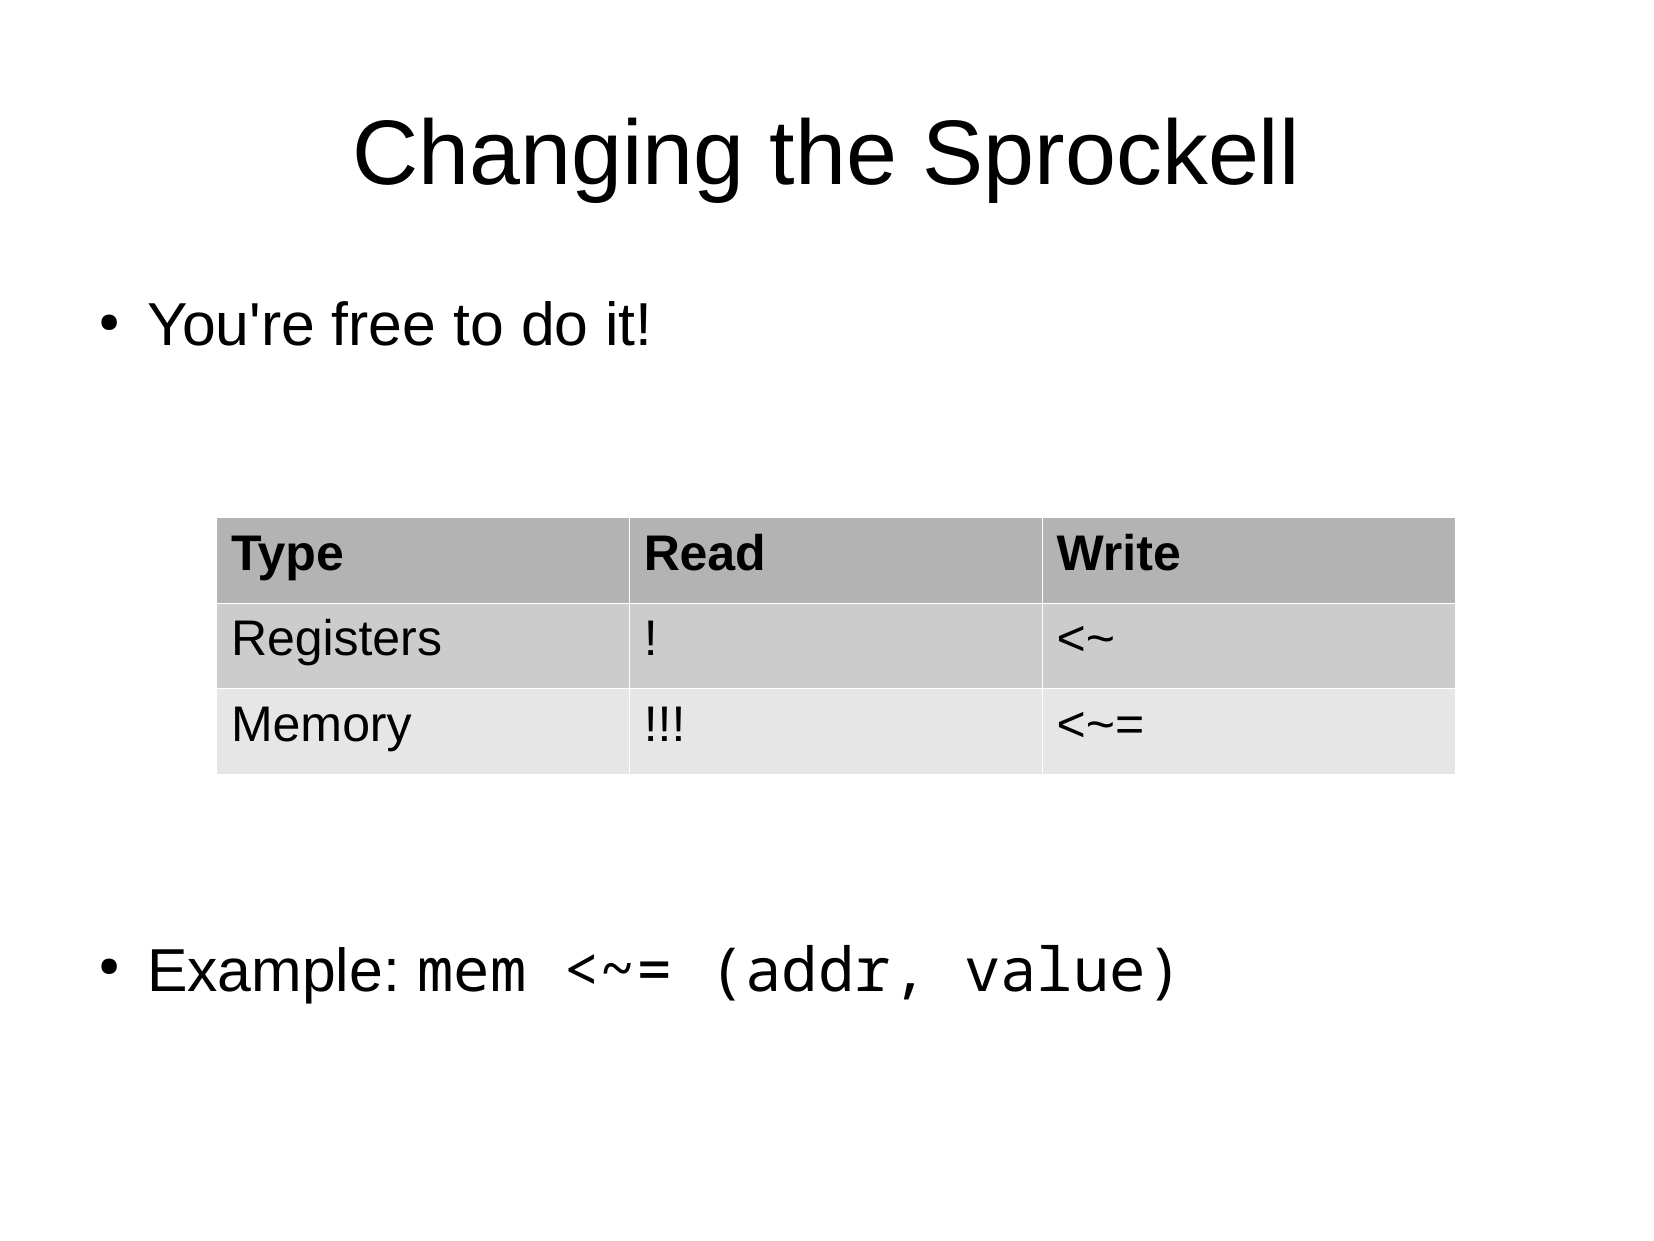

# Changing the Sprockell
You're free to do it!
Example: mem <~= (addr, value)
| Type | Read | Write |
| --- | --- | --- |
| Registers | ! | <~ |
| Memory | !!! | <~= |